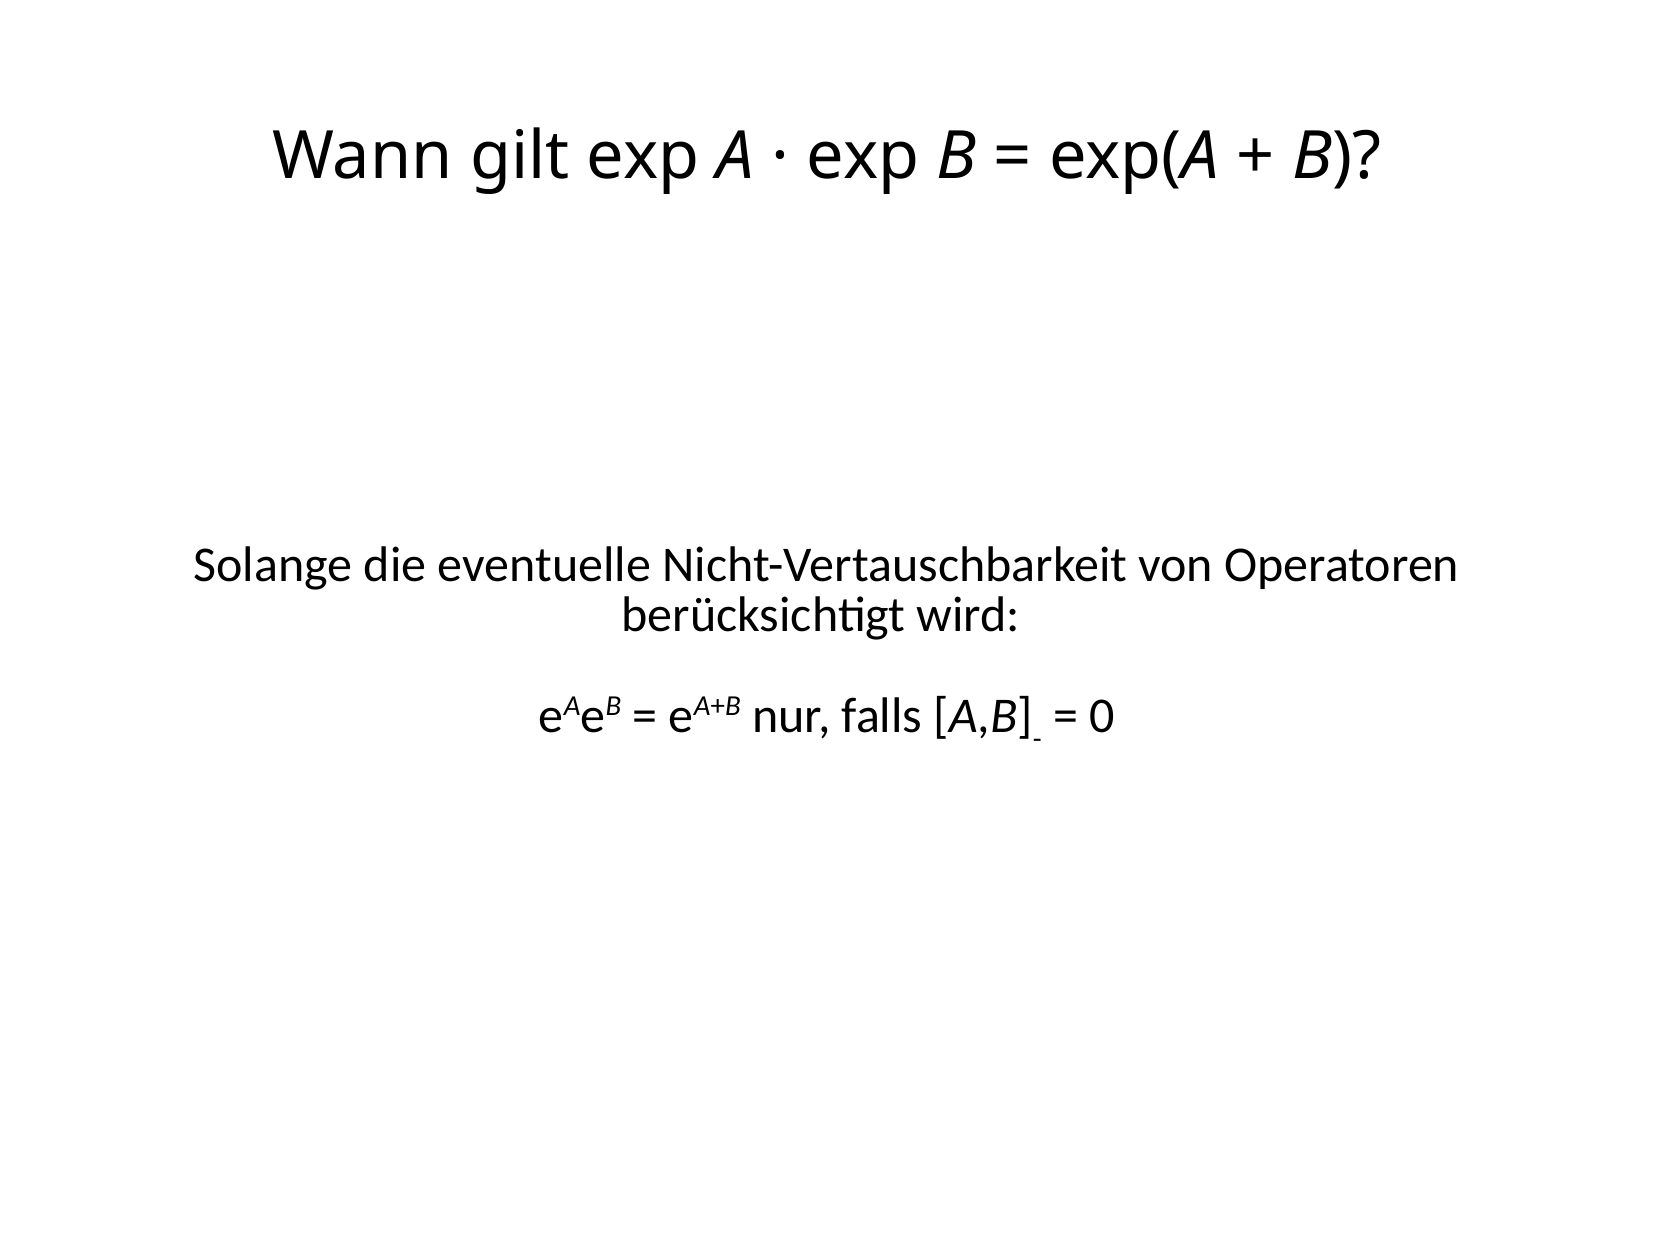

# Wann gilt exp A · exp B = exp(A + B)?
Solange die eventuelle Nicht-Vertauschbarkeit von Operatoren berücksichtigt wird:
eAeB = eA+B nur, falls [A,B]- = 0